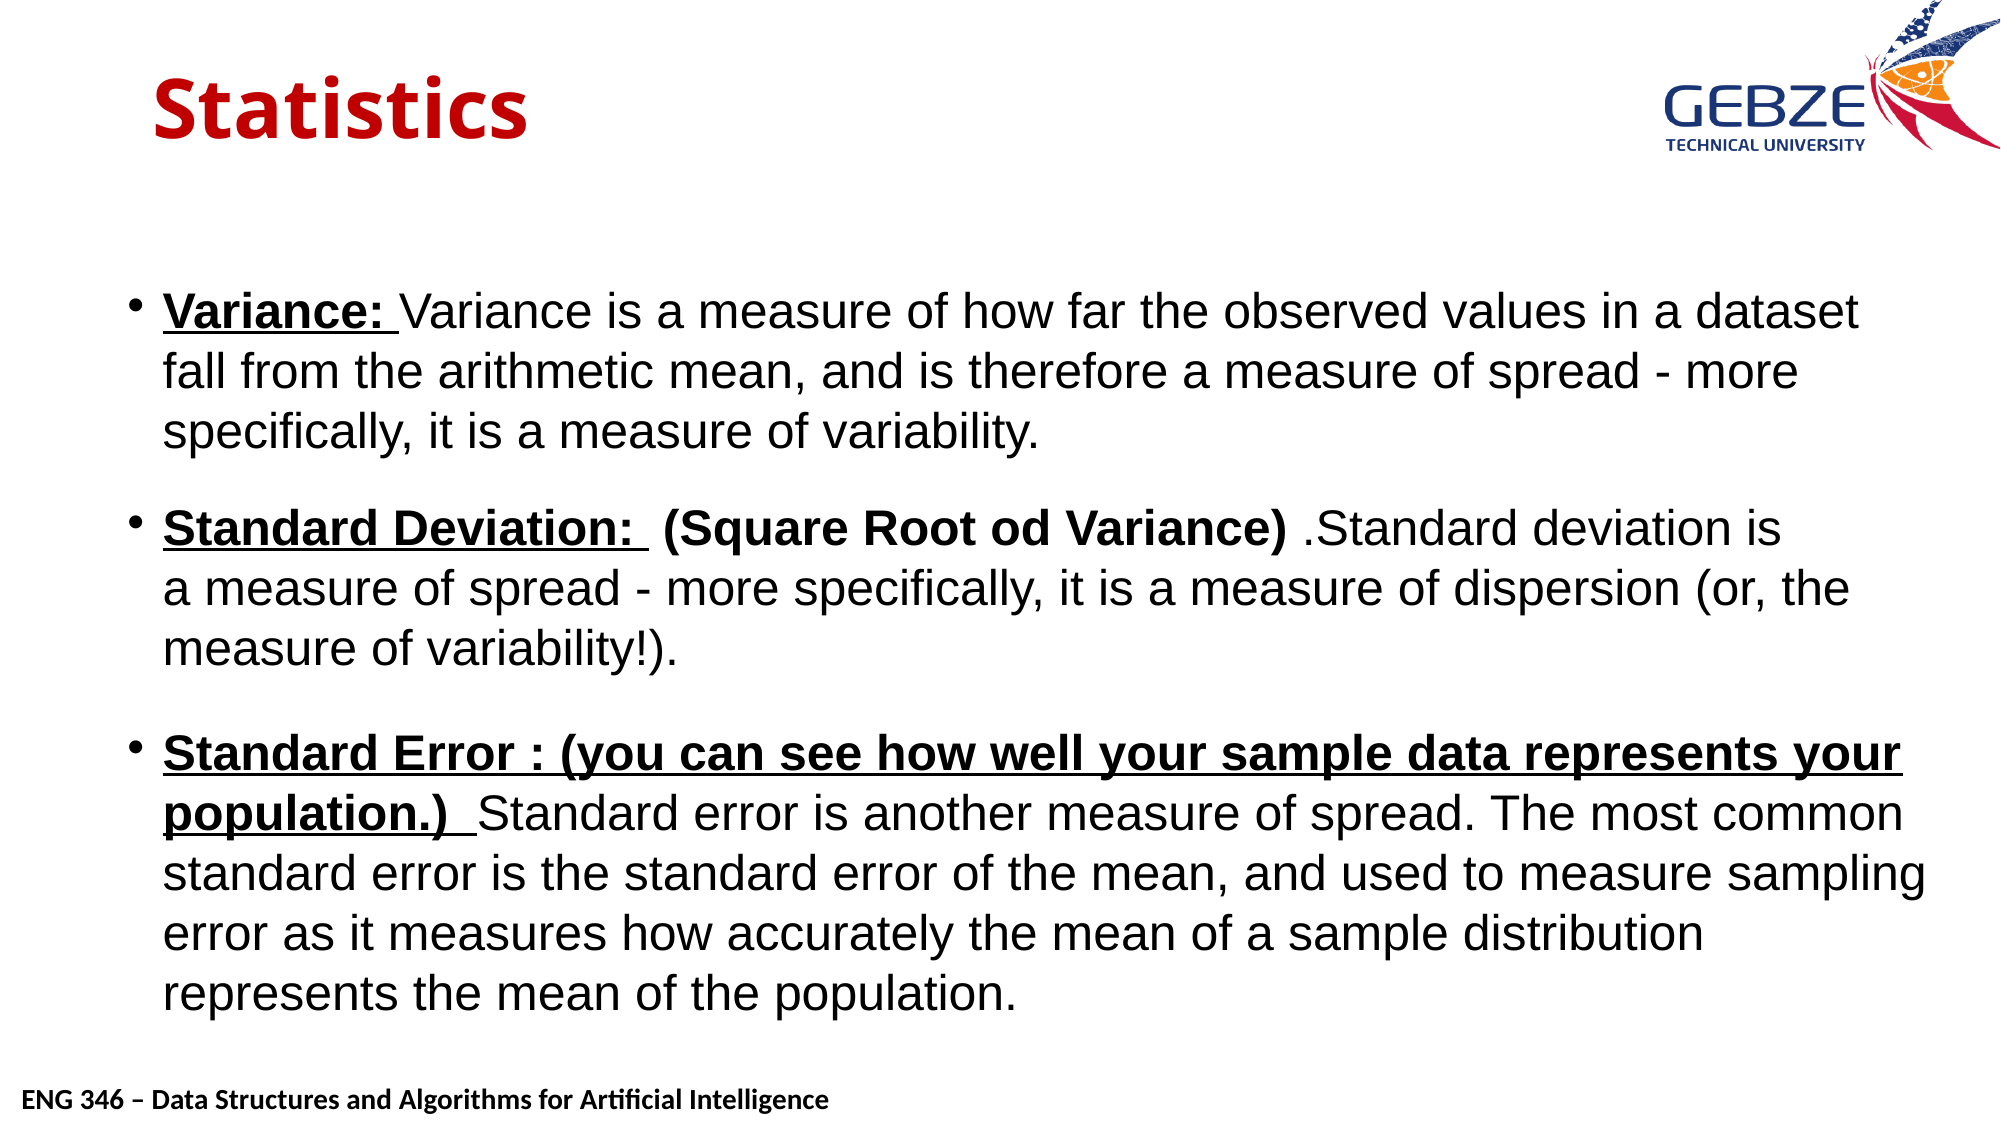

# Statistics
Variance: Variance is a measure of how far the observed values in a dataset fall from the arithmetic mean, and is therefore a measure of spread - more specifically, it is a measure of variability.
Standard Deviation: (Square Root od Variance) .Standard deviation is a measure of spread - more specifically, it is a measure of dispersion (or, the measure of variability!).
Standard Error : (you can see how well your sample data represents your population.) Standard error is another measure of spread. The most common standard error is the standard error of the mean, and used to measure sampling error as it measures how accurately the mean of a sample distribution represents the mean of the population.